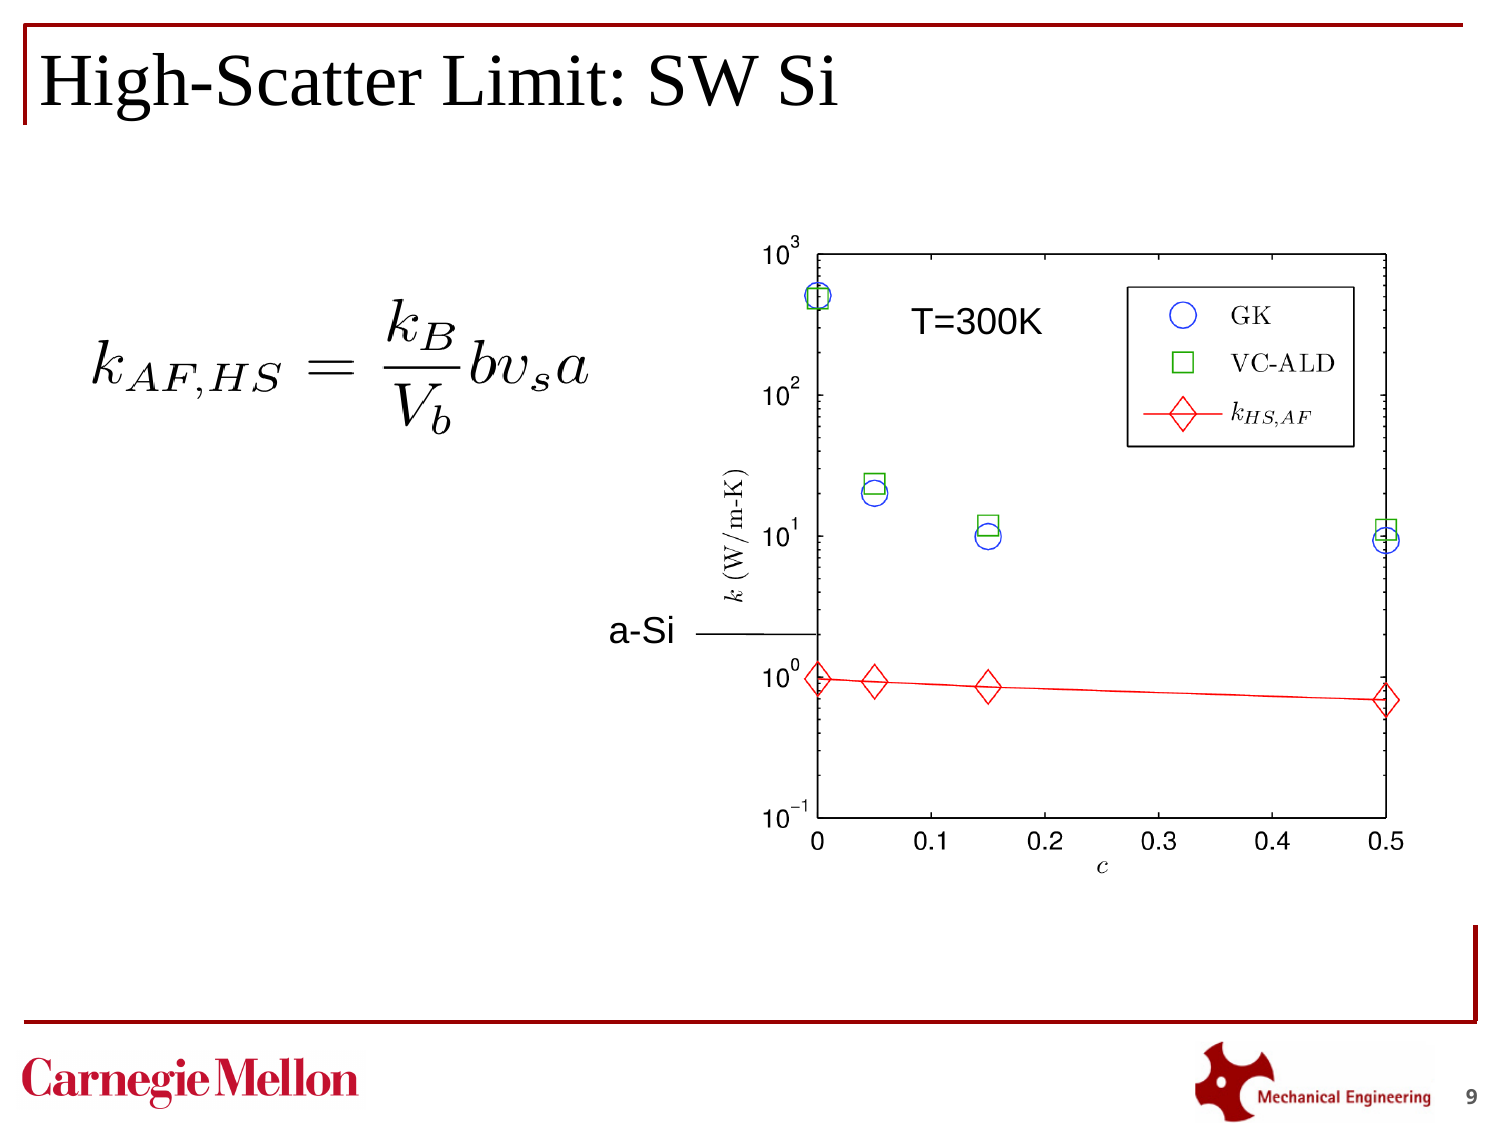

# High-Scatter Limit: SW Si
T=300K
a-Si